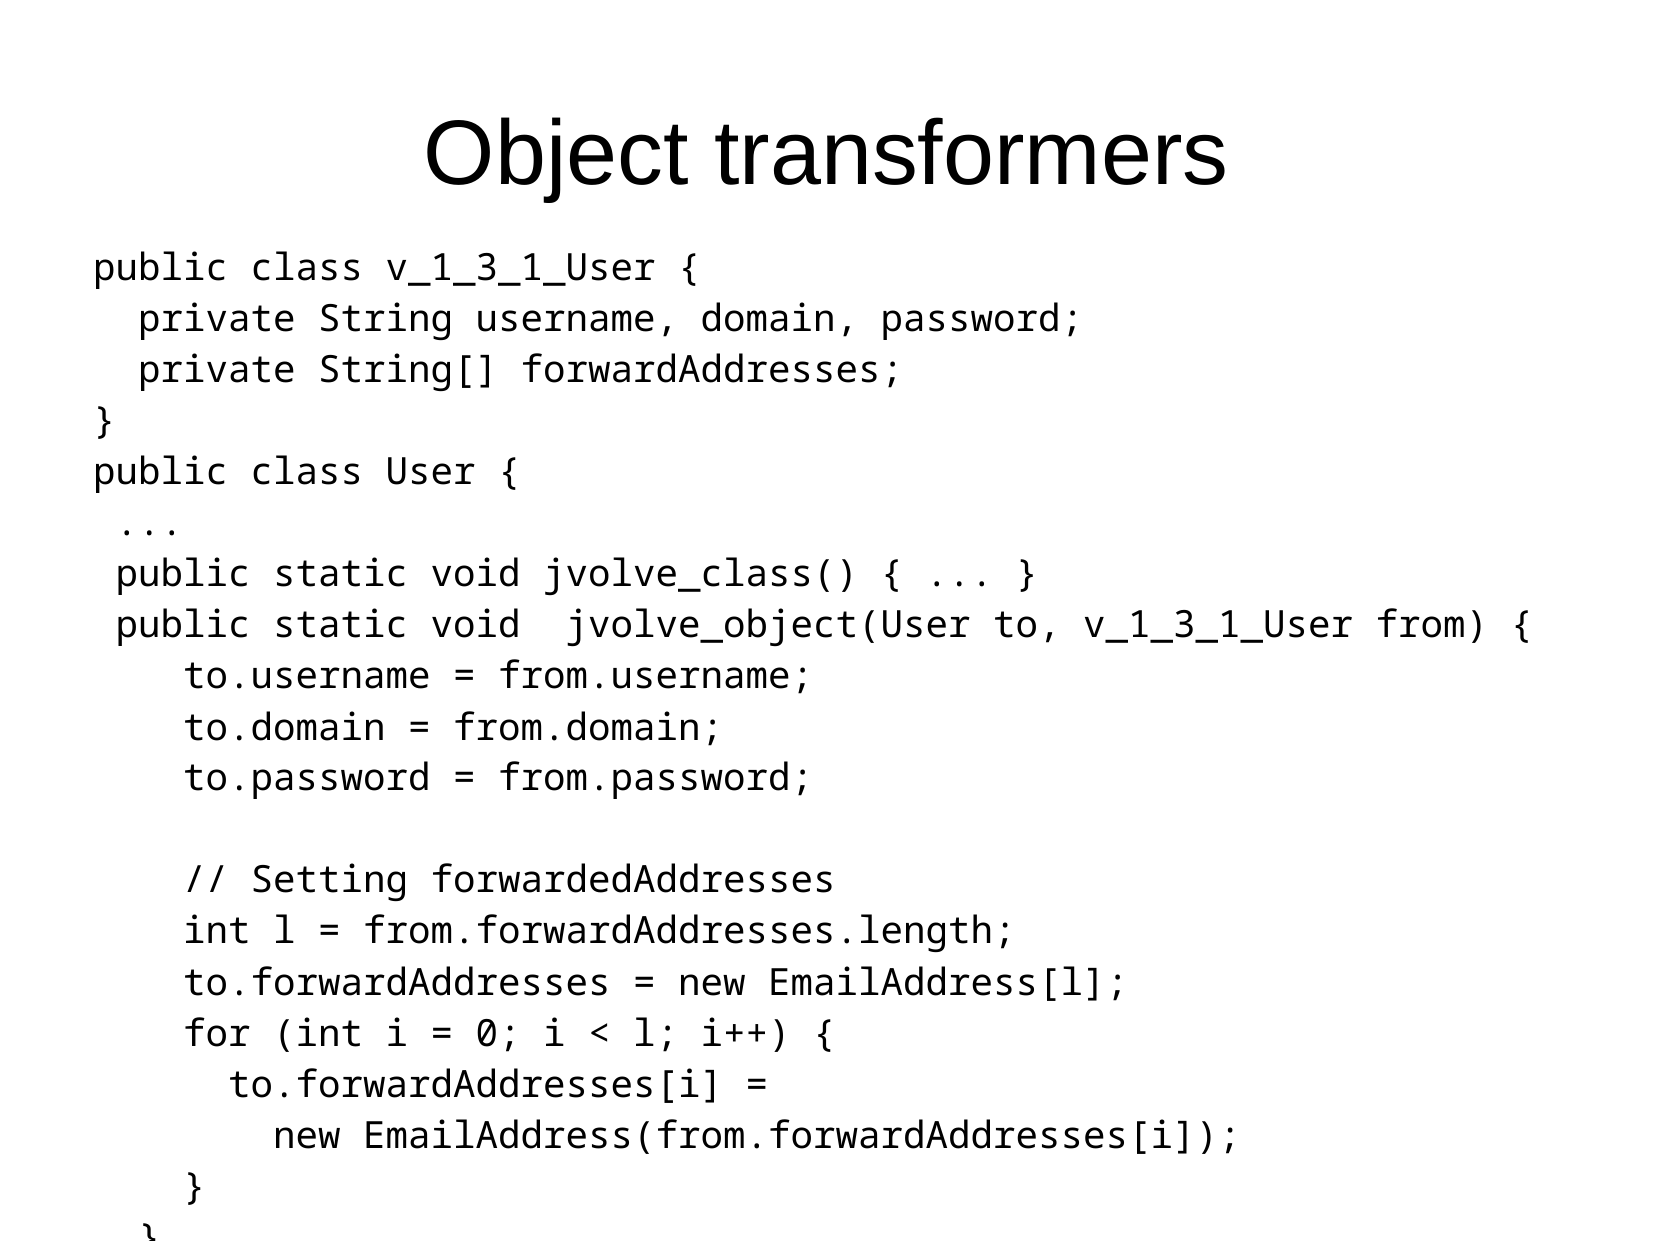

# Object transformers
public class v_1_3_1_User {
 private String username, domain, password;
 private String[] forwardAddresses;
}
public class User {
 ...
 public static void jvolve_class() { ... }
 public static void jvolve_object(User to, v_1_3_1_User from) {
 to.username = from.username;
 to.domain = from.domain;
 to.password = from.password;
 // Setting forwardedAddresses
 int l = from.forwardAddresses.length;
 to.forwardAddresses = new EmailAddress[l];
 for (int i = 0; i < l; i++) {
 to.forwardAddresses[i] =
 new EmailAddress(from.forwardAddresses[i]);
 }
 }
}